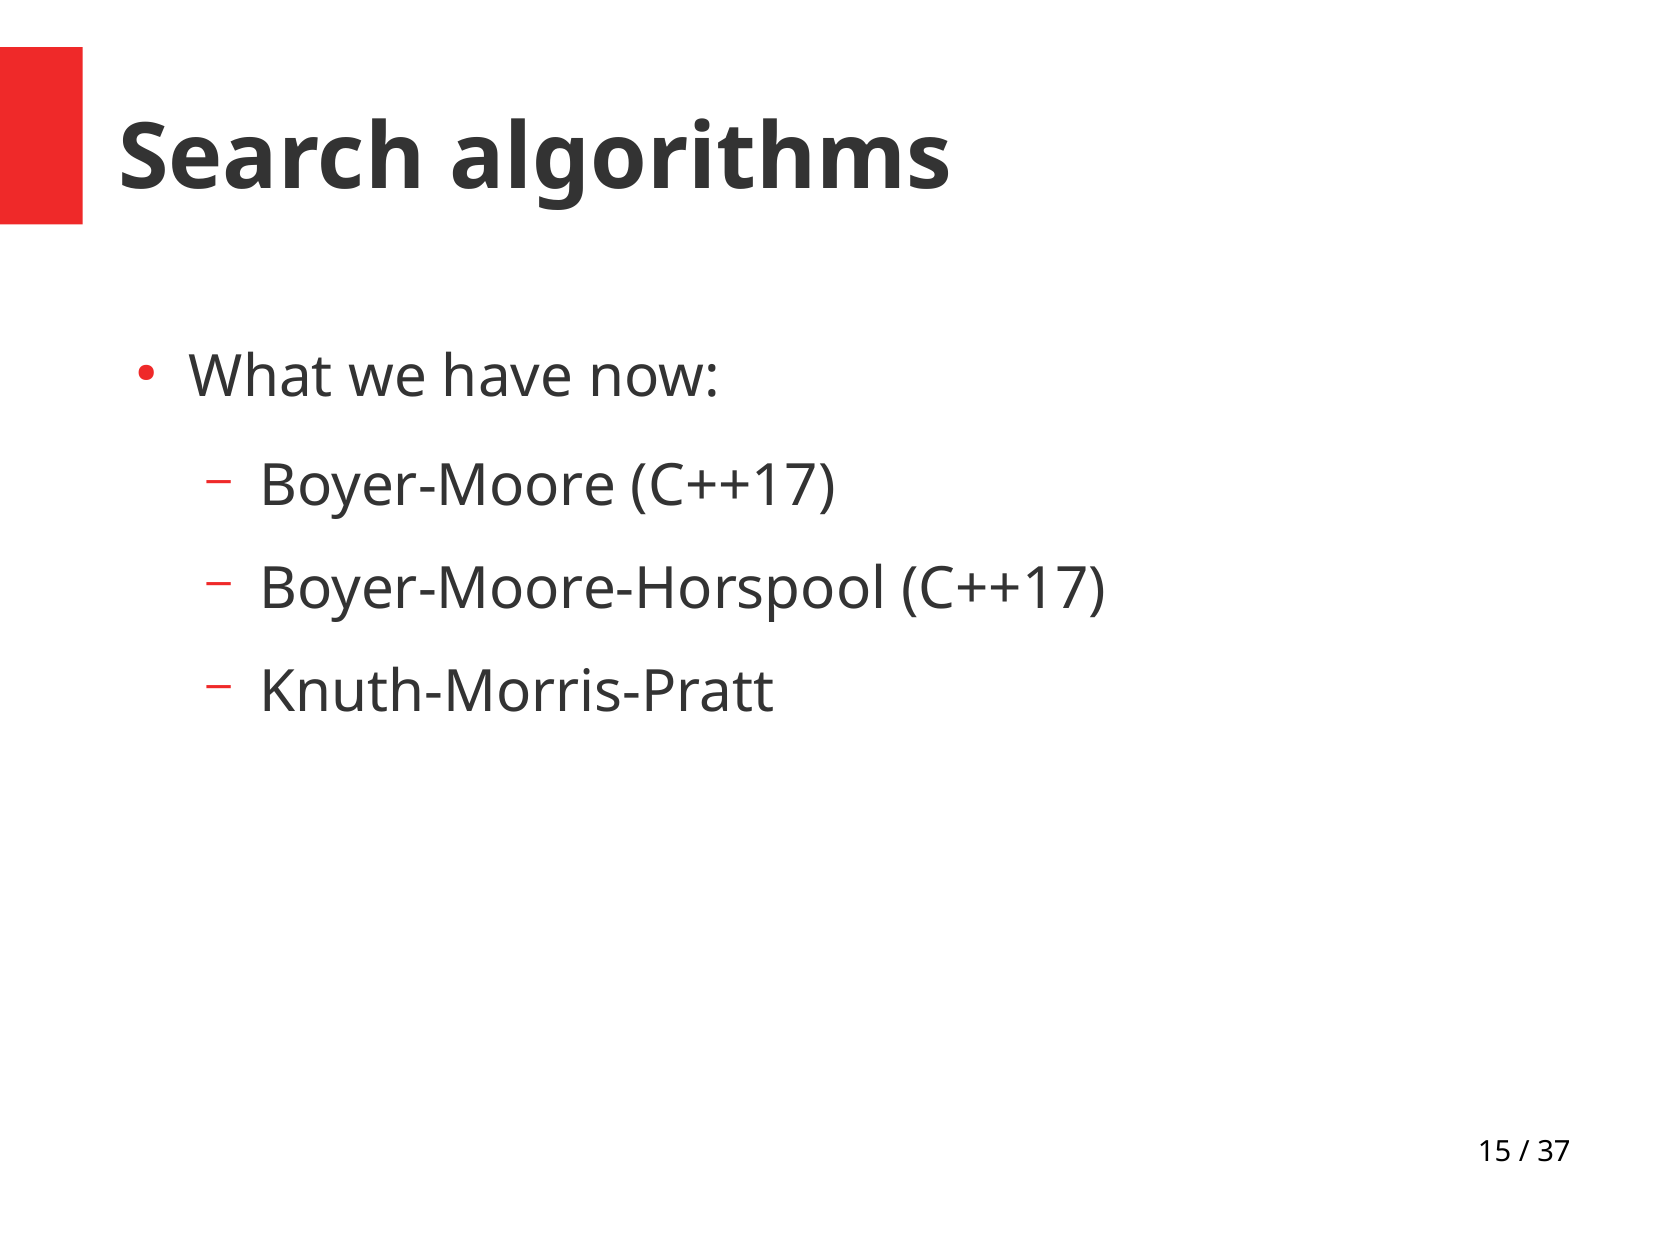

# Search algorithms
What we have now:
Boyer-Moore (C++17)
Boyer-Moore-Horspool (C++17)
Knuth-Morris-Pratt
15